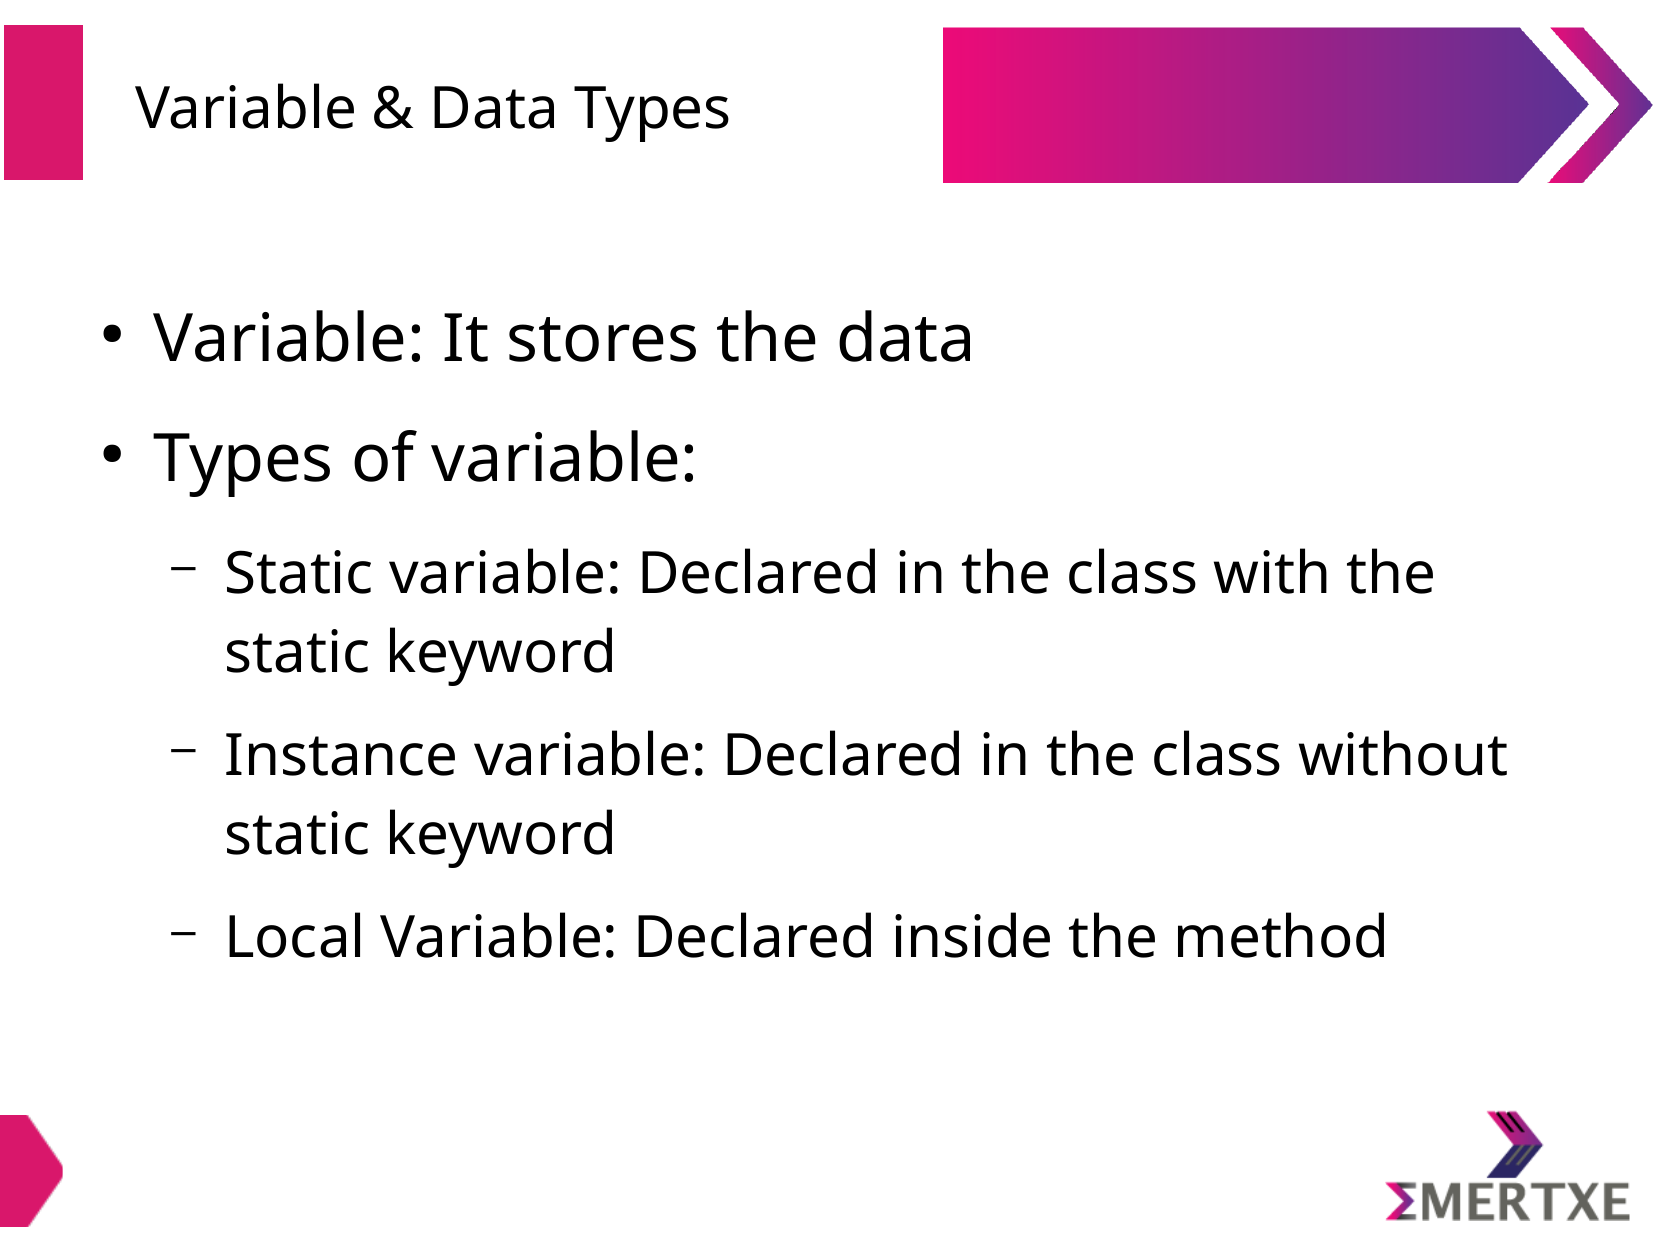

# Variable & Data Types
Variable: It stores the data
Types of variable:
Static variable: Declared in the class with the static keyword
Instance variable: Declared in the class without static keyword
Local Variable: Declared inside the method